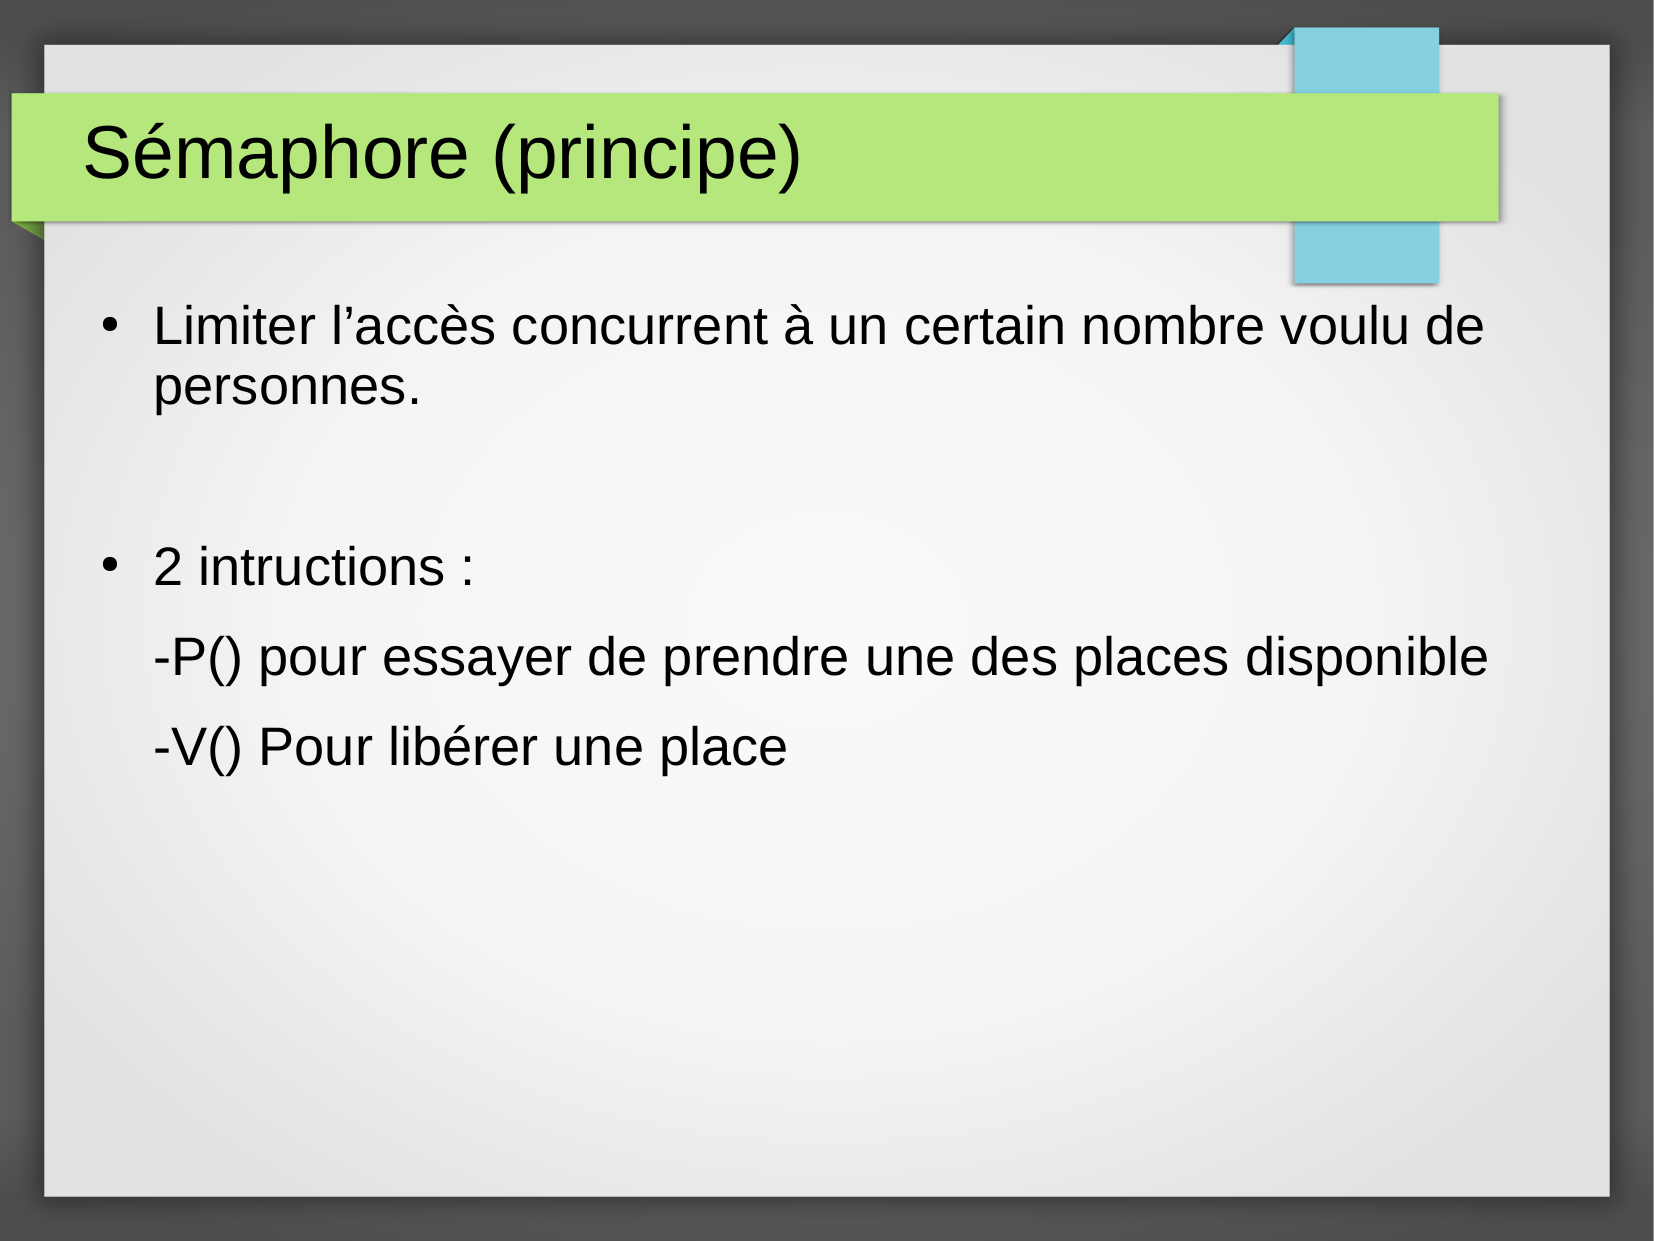

# Sémaphore (principe)
Limiter l’accès concurrent à un certain nombre voulu de personnes.
2 intructions :
-P() pour essayer de prendre une des places disponible
-V() Pour libérer une place